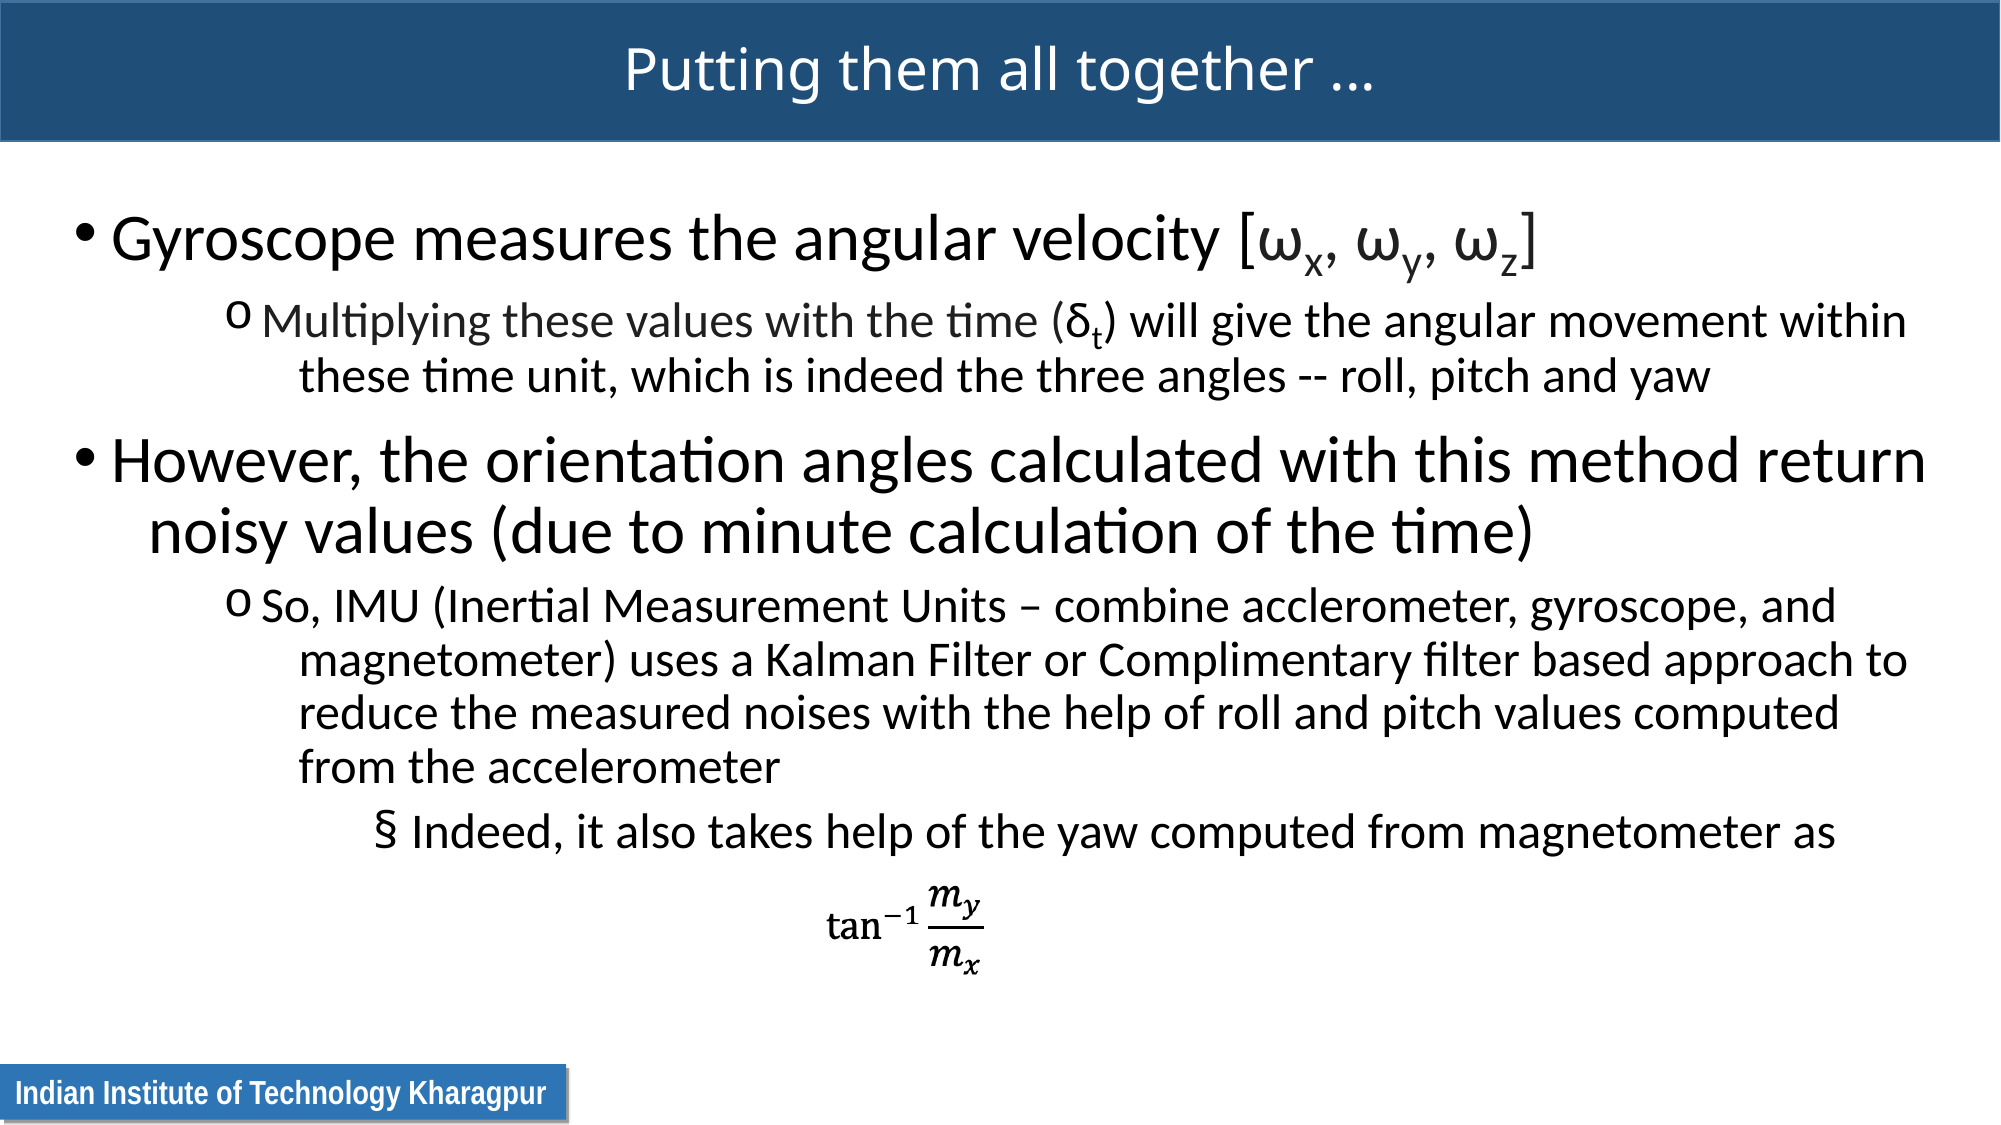

Putting them all together ...
# Gyroscope measures the angular velocity [ωx, ωy, ωz]
Multiplying these values with the time (δt) will give the angular movement within these time unit, which is indeed the three angles -- roll, pitch and yaw
However, the orientation angles calculated with this method return noisy values (due to minute calculation of the time)
So, IMU (Inertial Measurement Units – combine acclerometer, gyroscope, and magnetometer) uses a Kalman Filter or Complimentary filter based approach to reduce the measured noises with the help of roll and pitch values computed from the accelerometer
Indeed, it also takes help of the yaw computed from magnetometer as